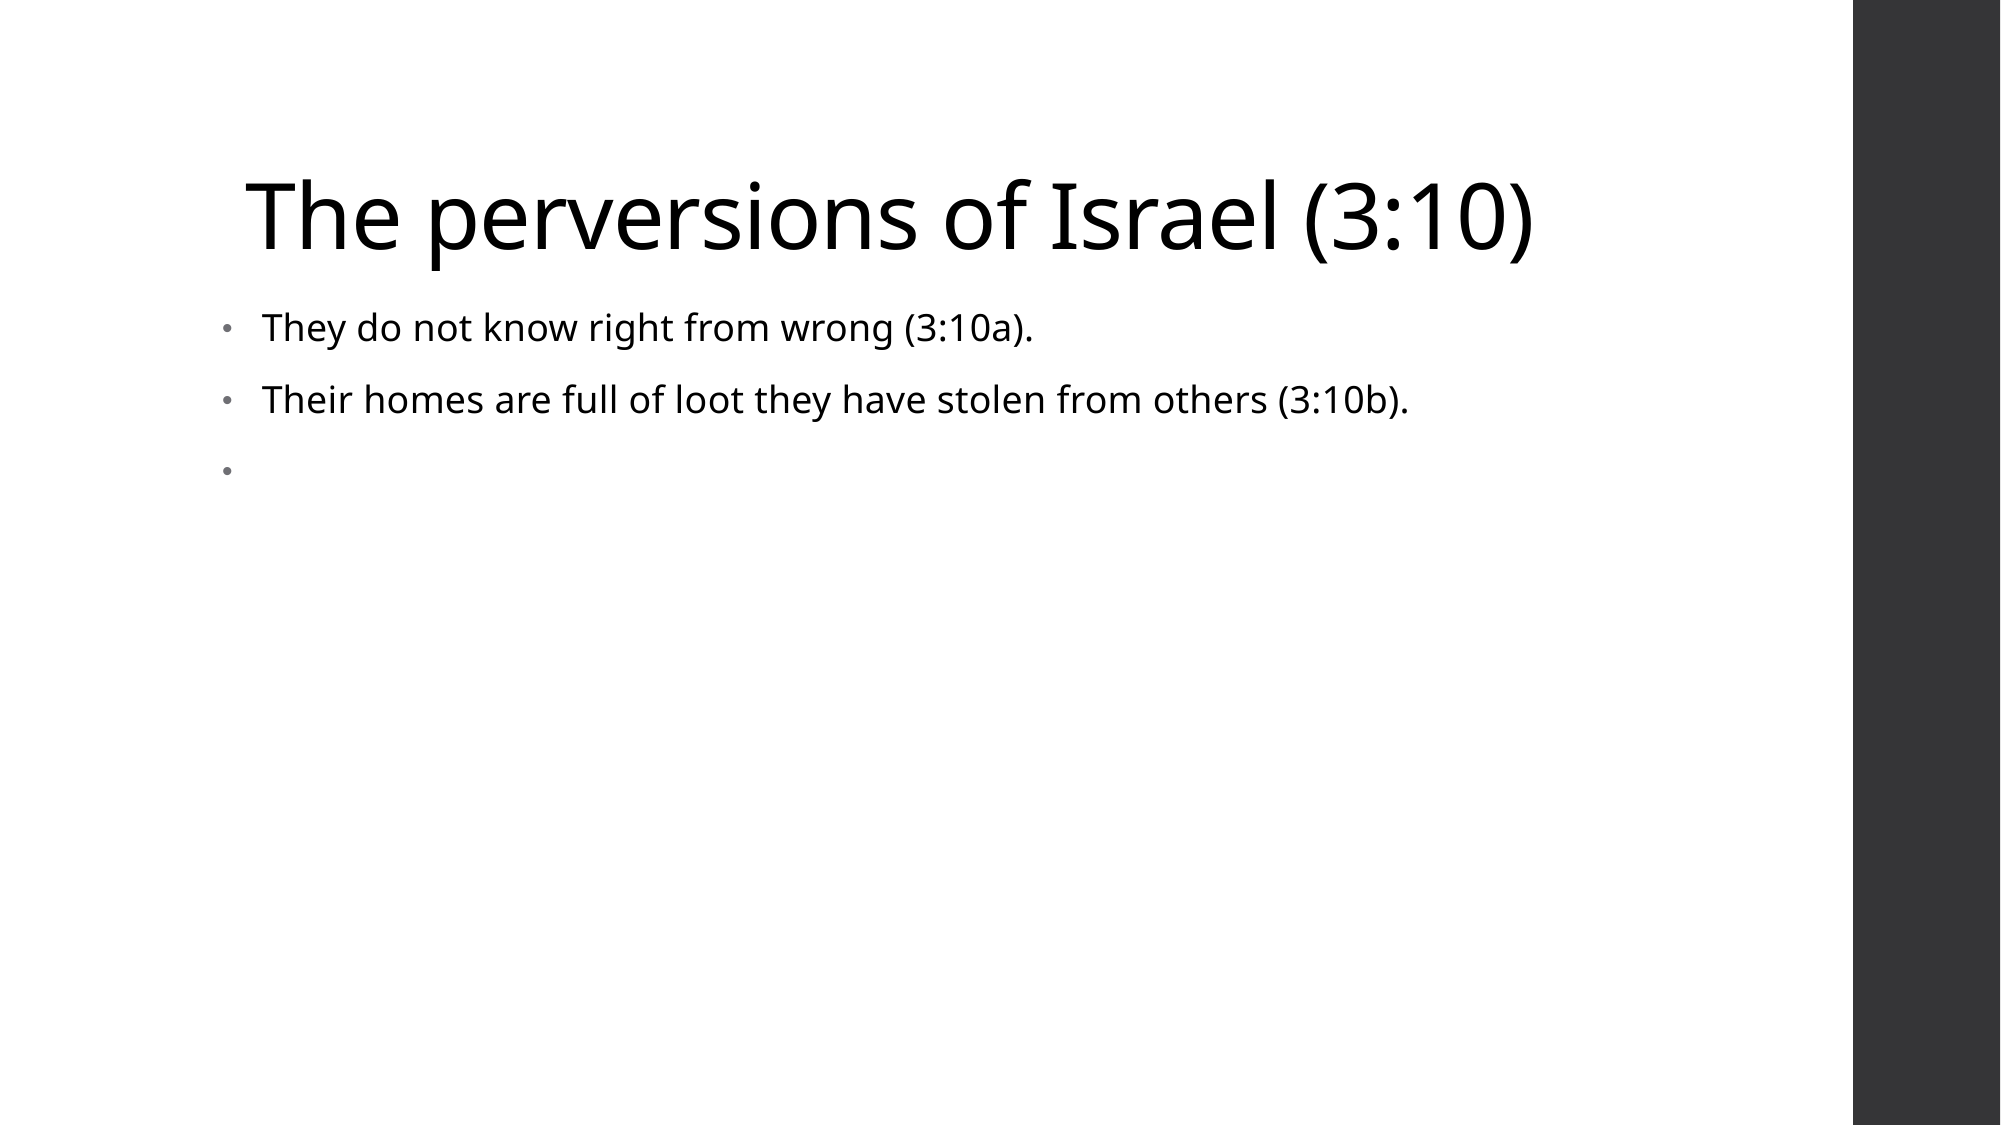

# The perversions of Israel (3:10)
 They do not know right from wrong (3:10a).
 Their homes are full of loot they have stolen from others (3:10b).